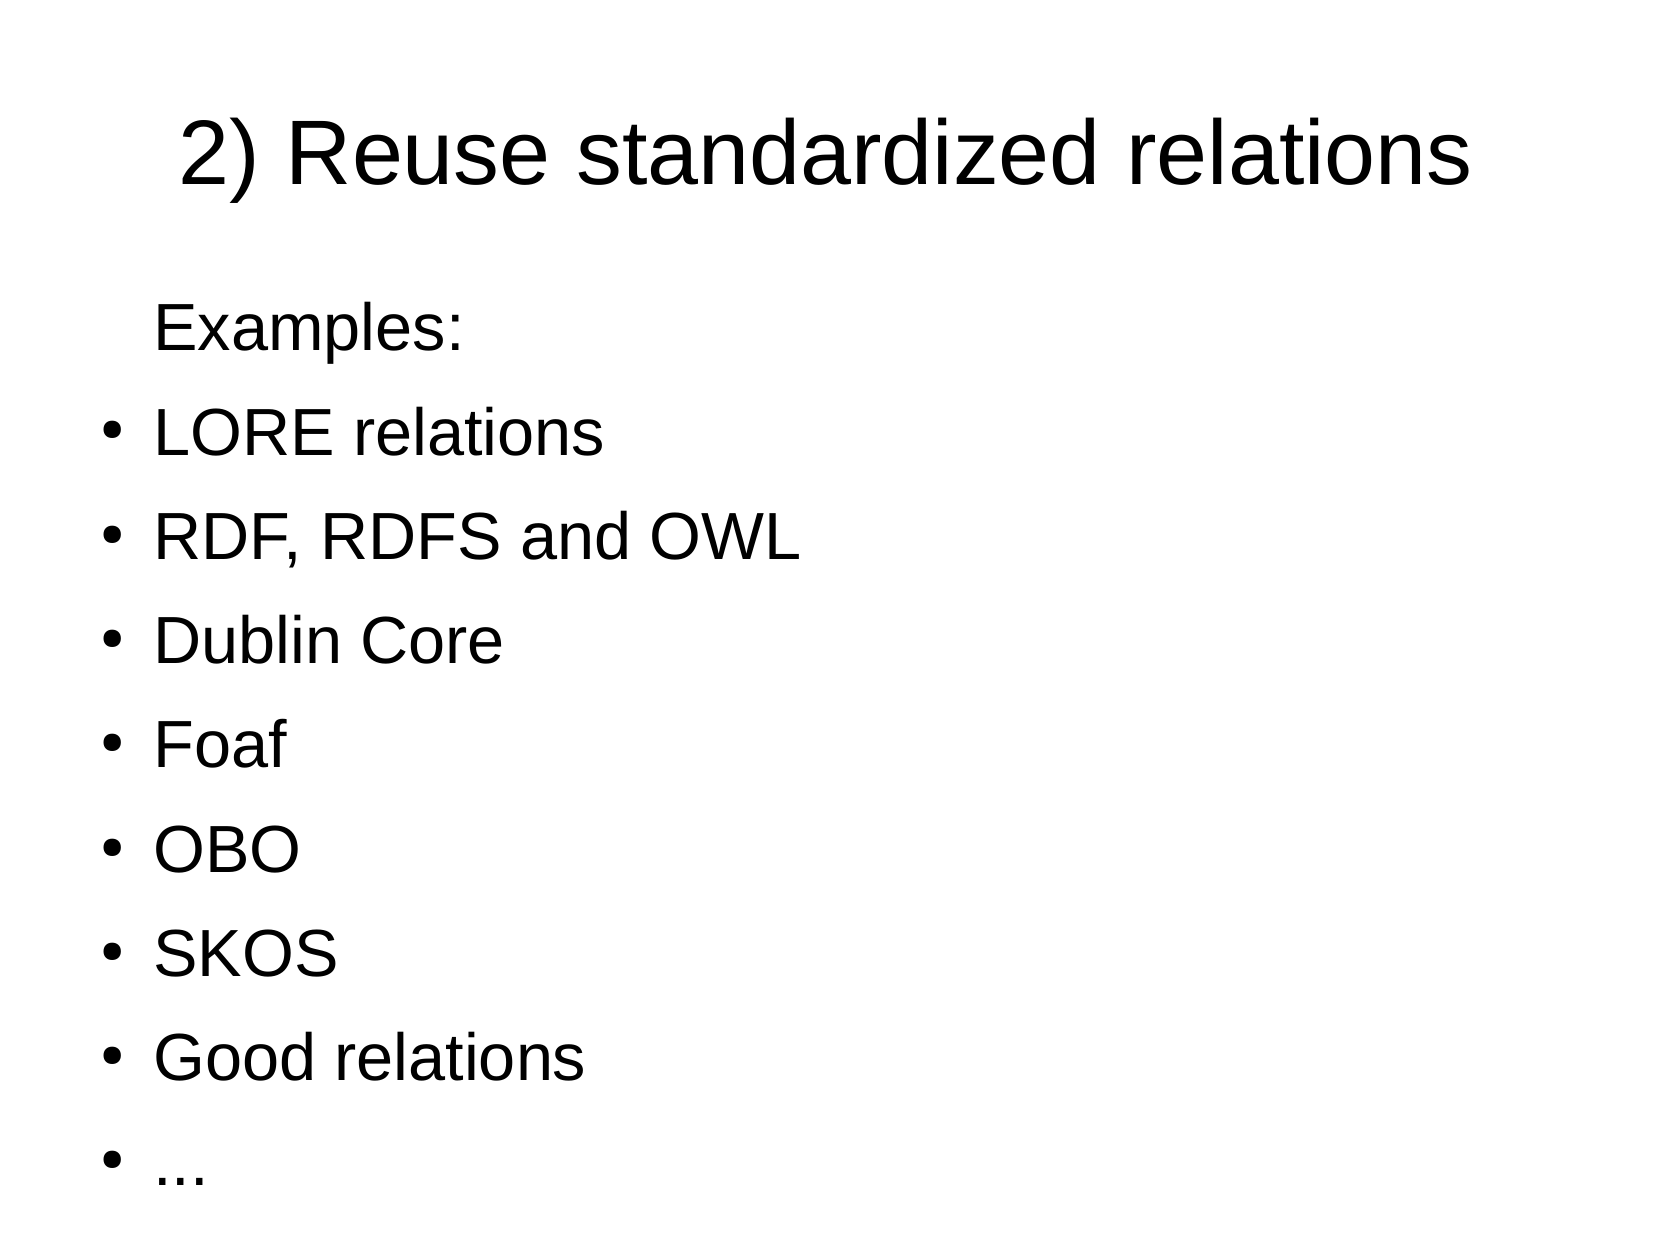

# 2) Reuse standardized relations
Examples:
LORE relations
RDF, RDFS and OWL
Dublin Core
Foaf
OBO
SKOS
Good relations
...